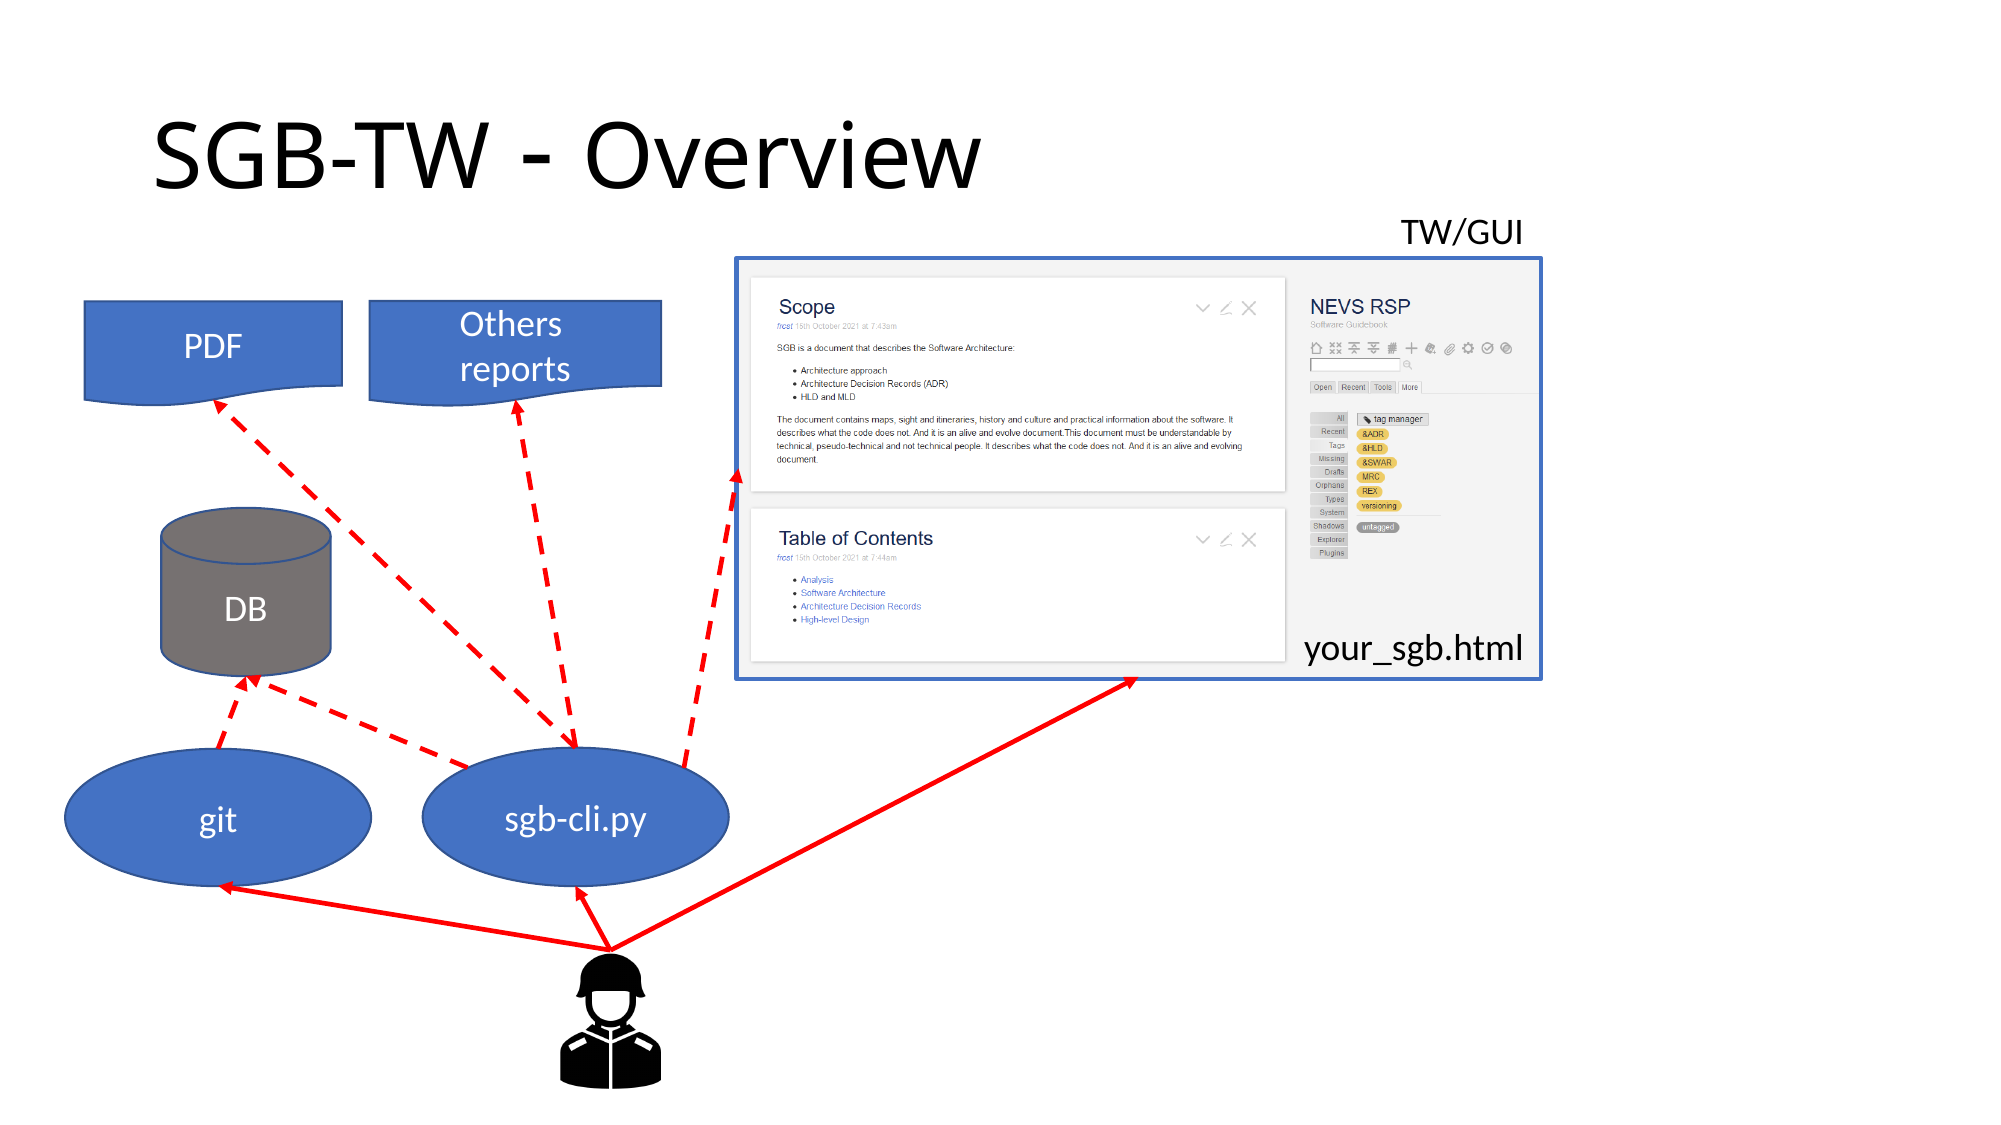

# SGB-TW - Overview
TW/GUI
Others
reports
PDF
DB
your_sgb.html
sgb-cli.py
git